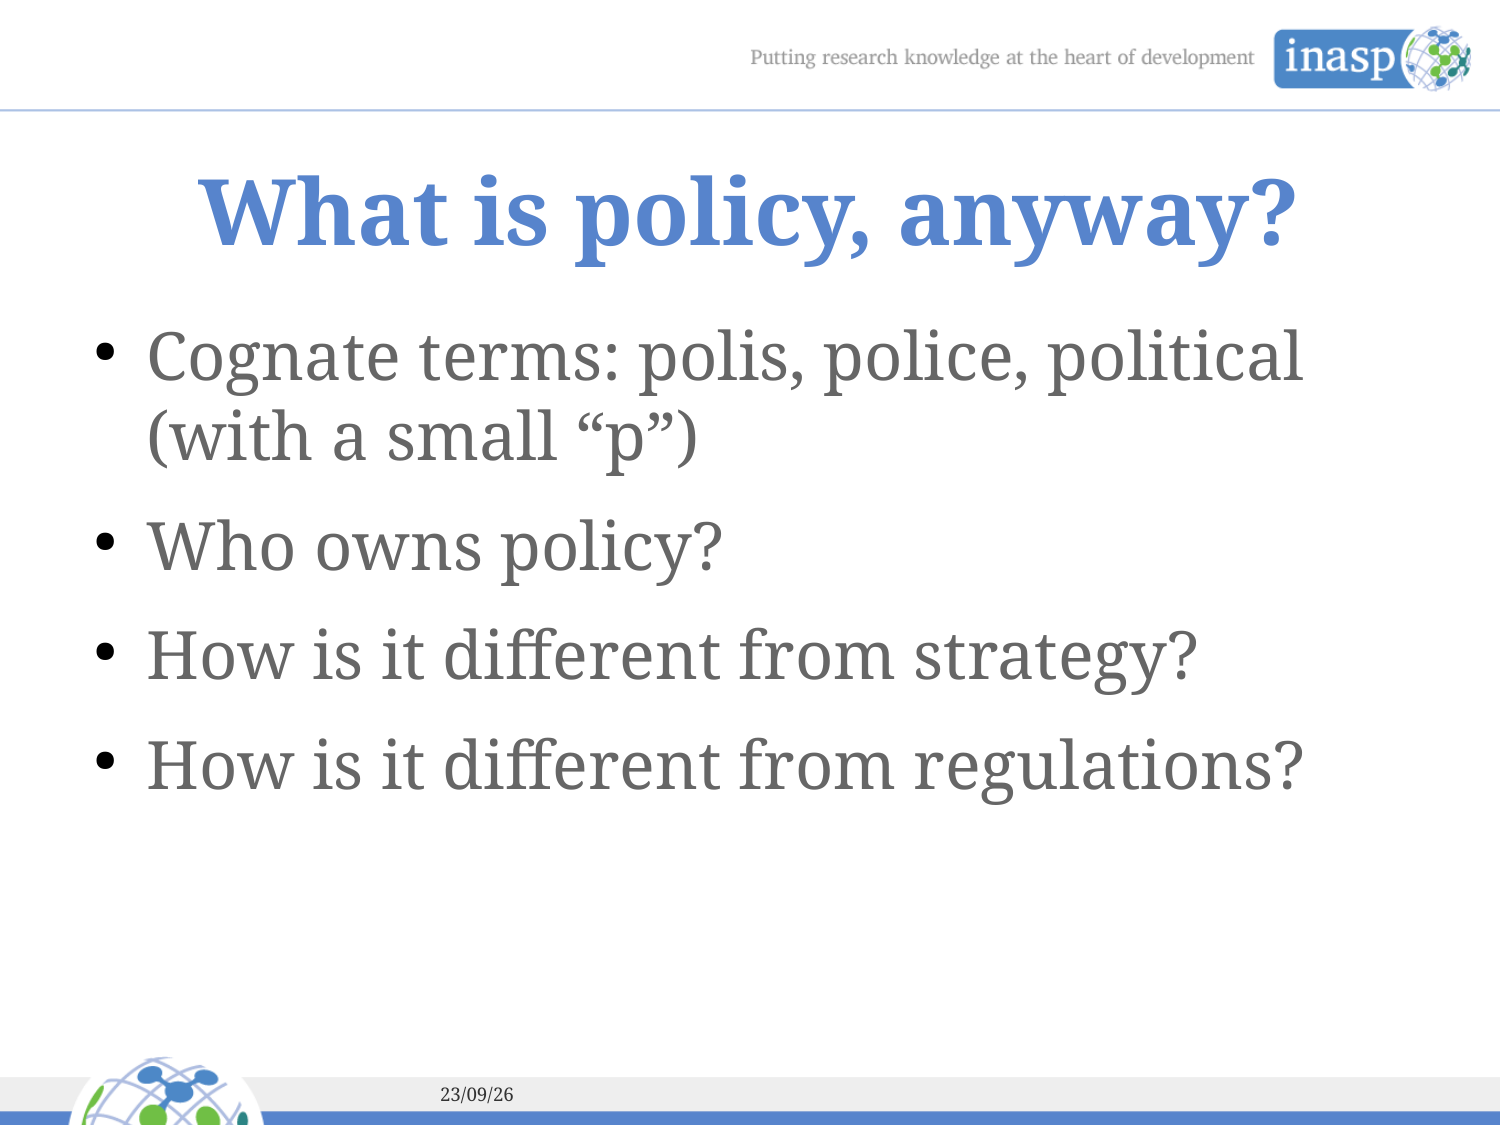

# What is policy, anyway?
Cognate terms: polis, police, political (with a small “p”)
Who owns policy?
How is it different from strategy?
How is it different from regulations?